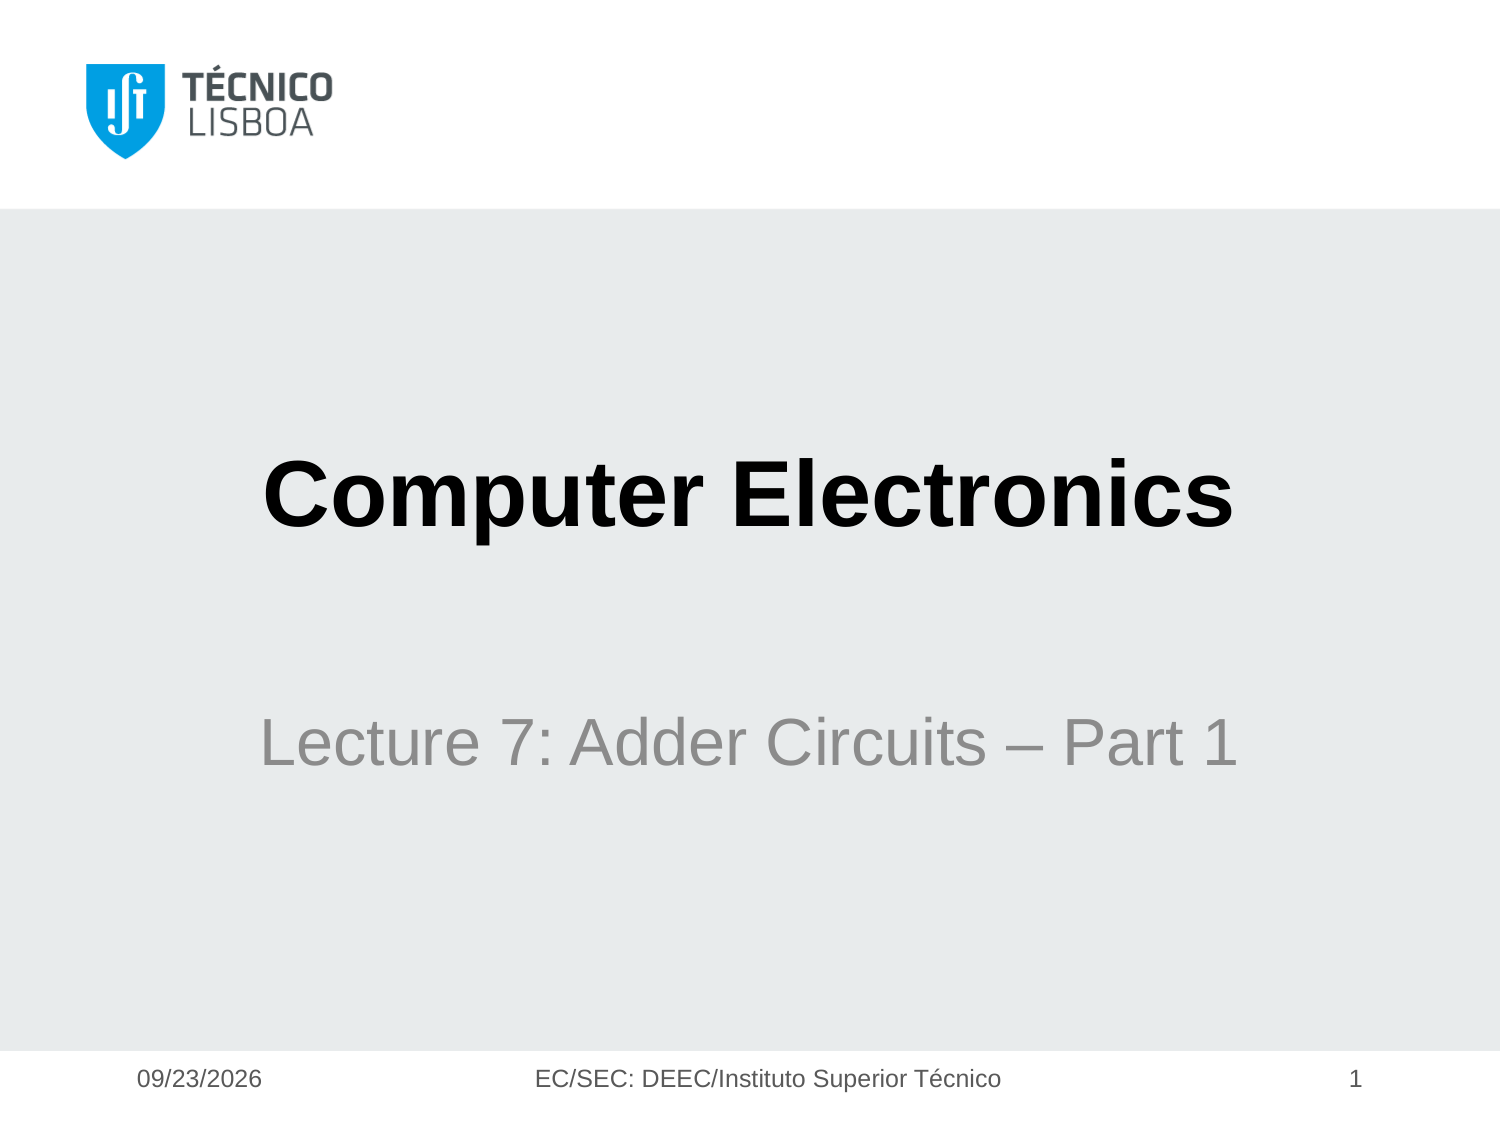

Computer Electronics
# Lecture 7: Adder Circuits – Part 1
EC/SEC: DEEC/Instituto Superior Técnico